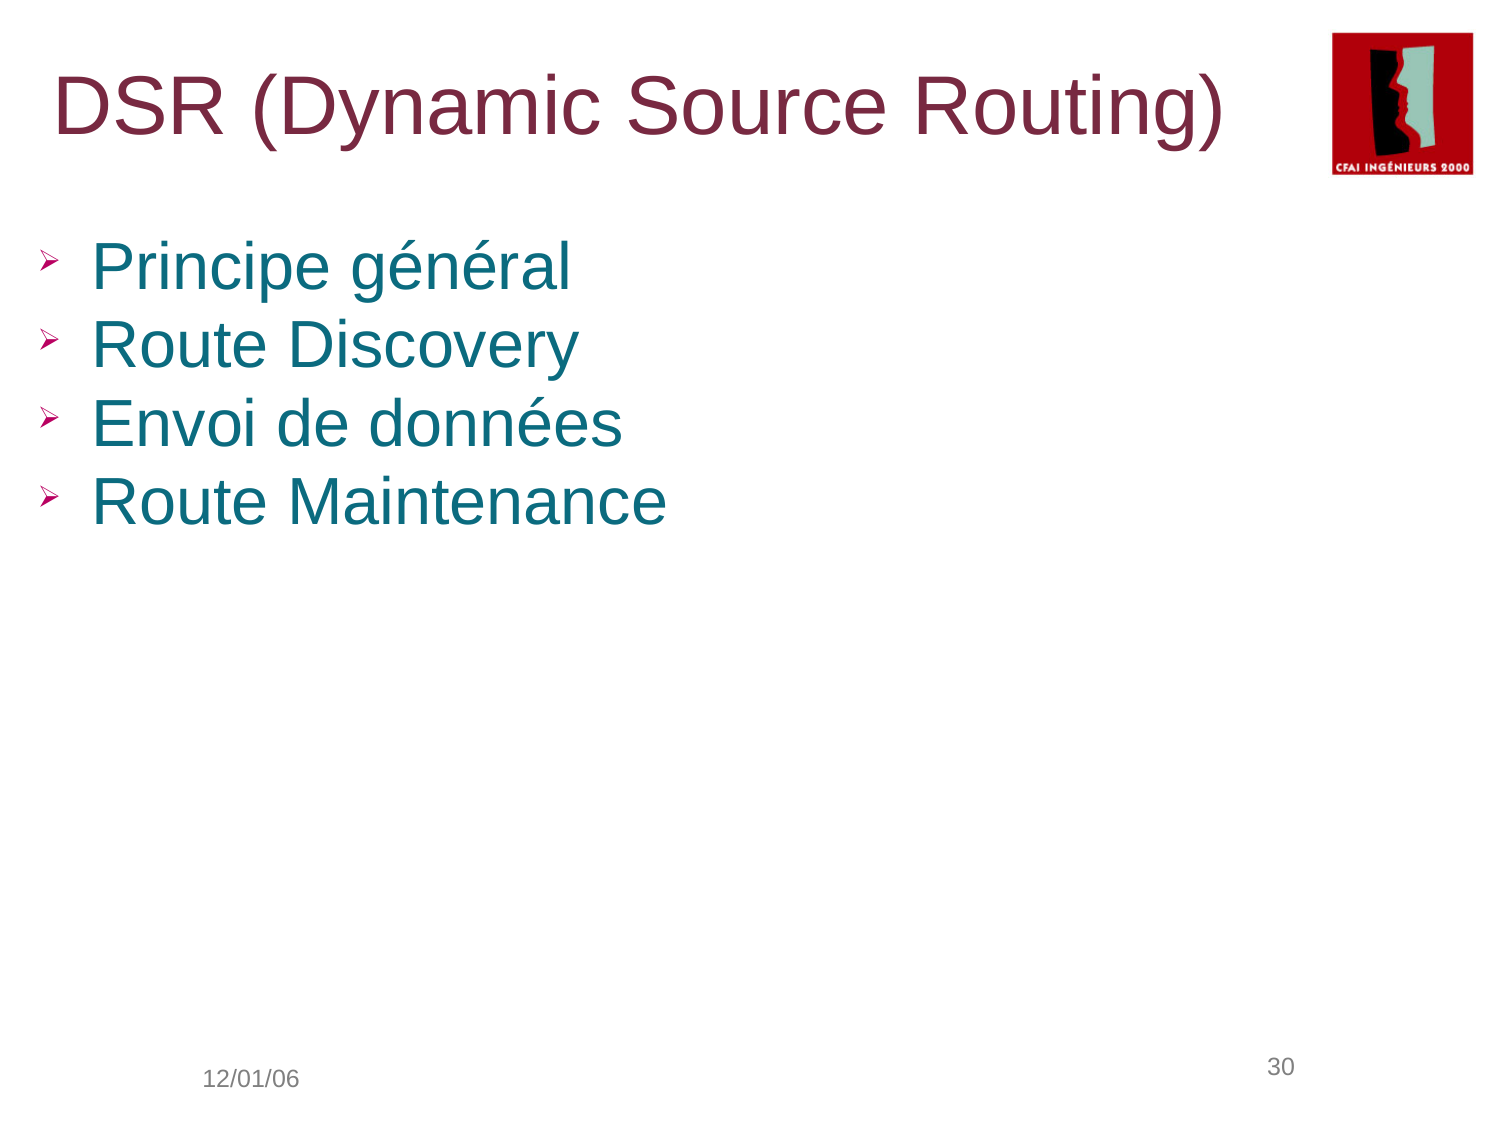

# DSR (Dynamic Source Routing)
Principe général
Route Discovery
Envoi de données
Route Maintenance
30